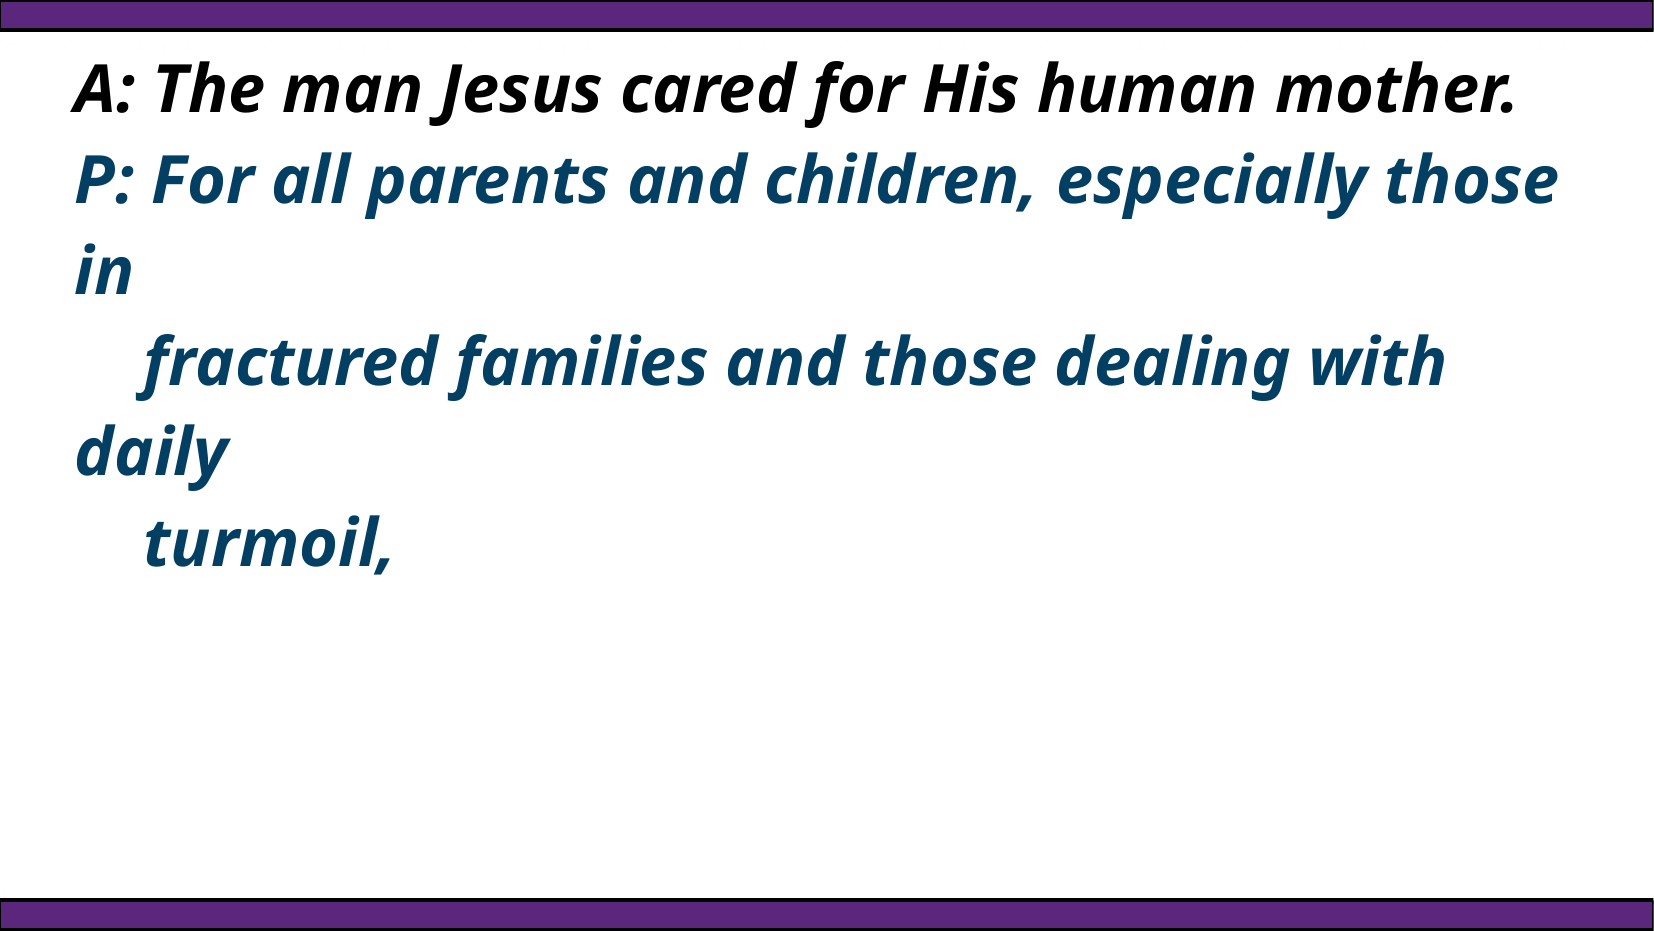

A: The man Jesus cared for His human mother.
P: For all parents and children, especially those in
 fractured families and those dealing with daily
 turmoil,